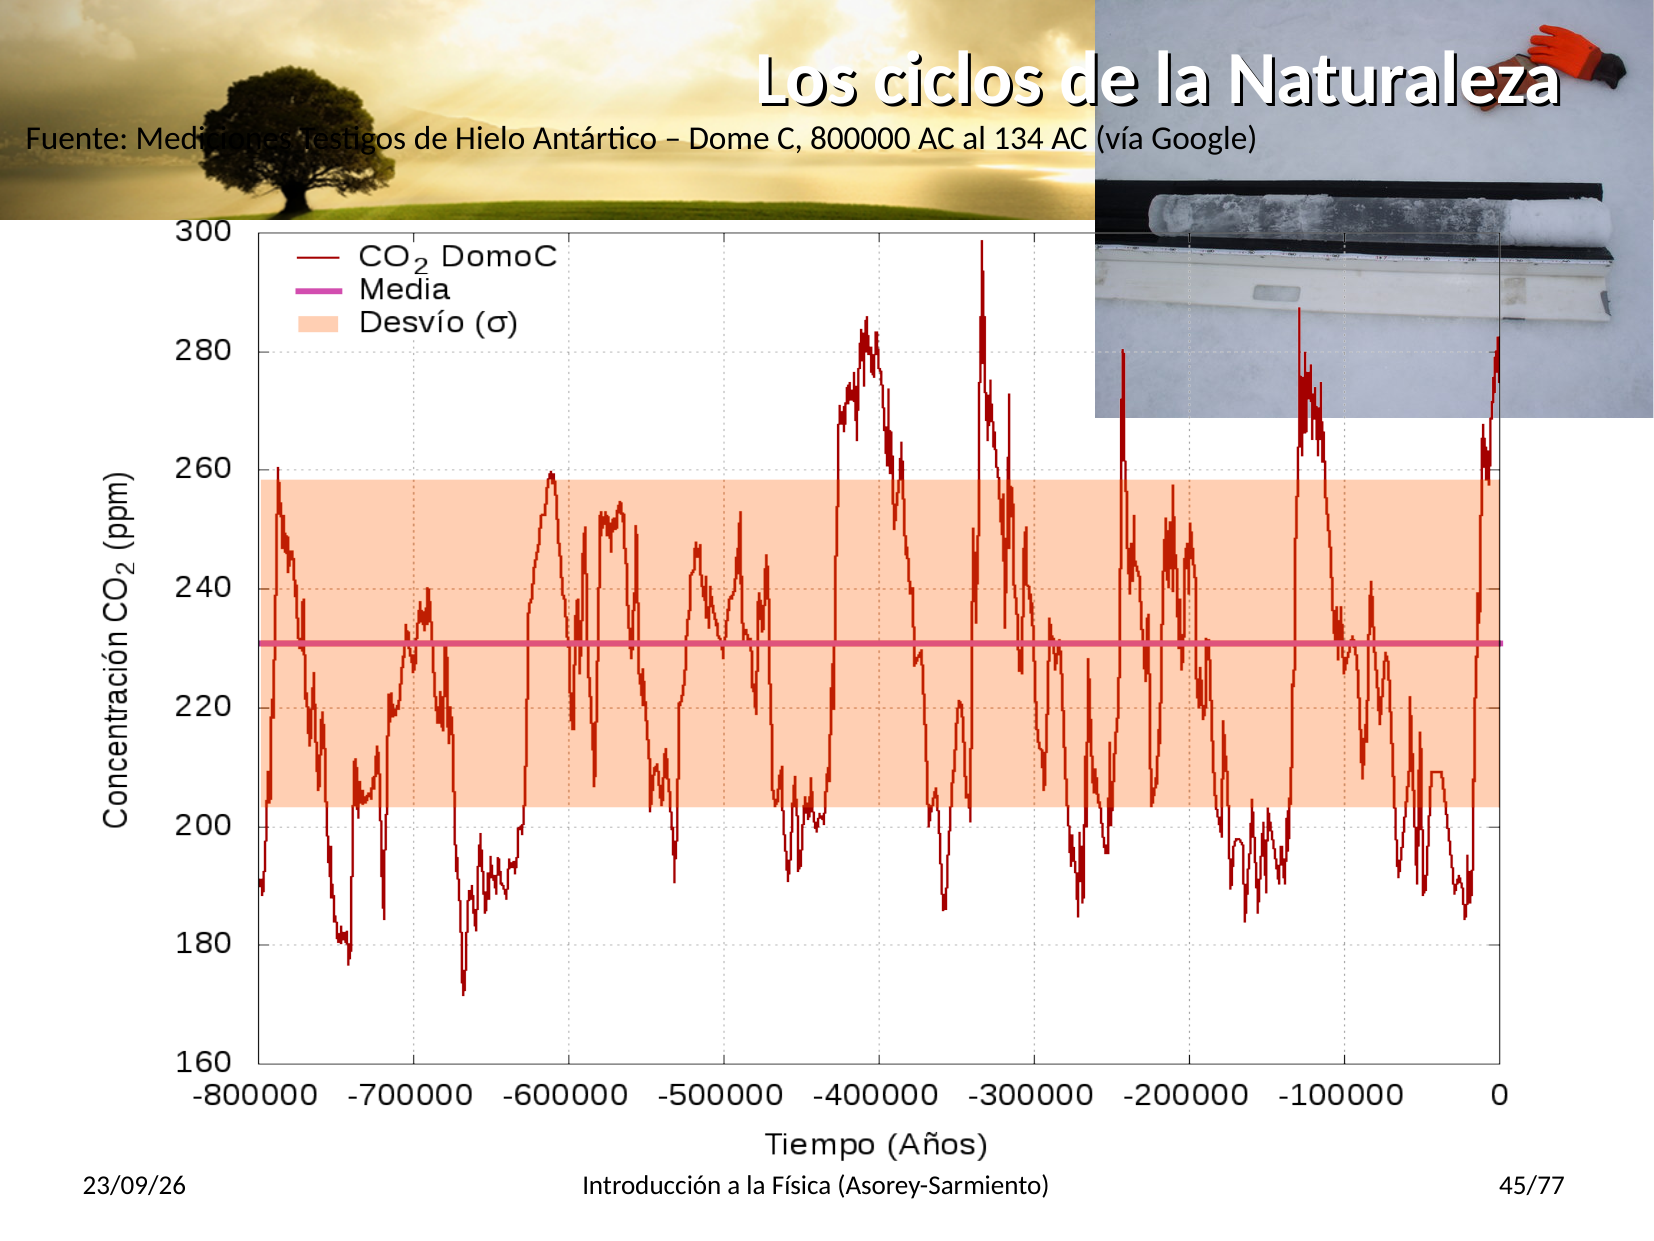

# Los ciclos de la Naturaleza
Fuente: Mediciones Testigos de Hielo Antártico – Dome C, 800000 AC al 134 AC (vía Google)
Introducción a la Física (Asorey-Sarmiento)
45